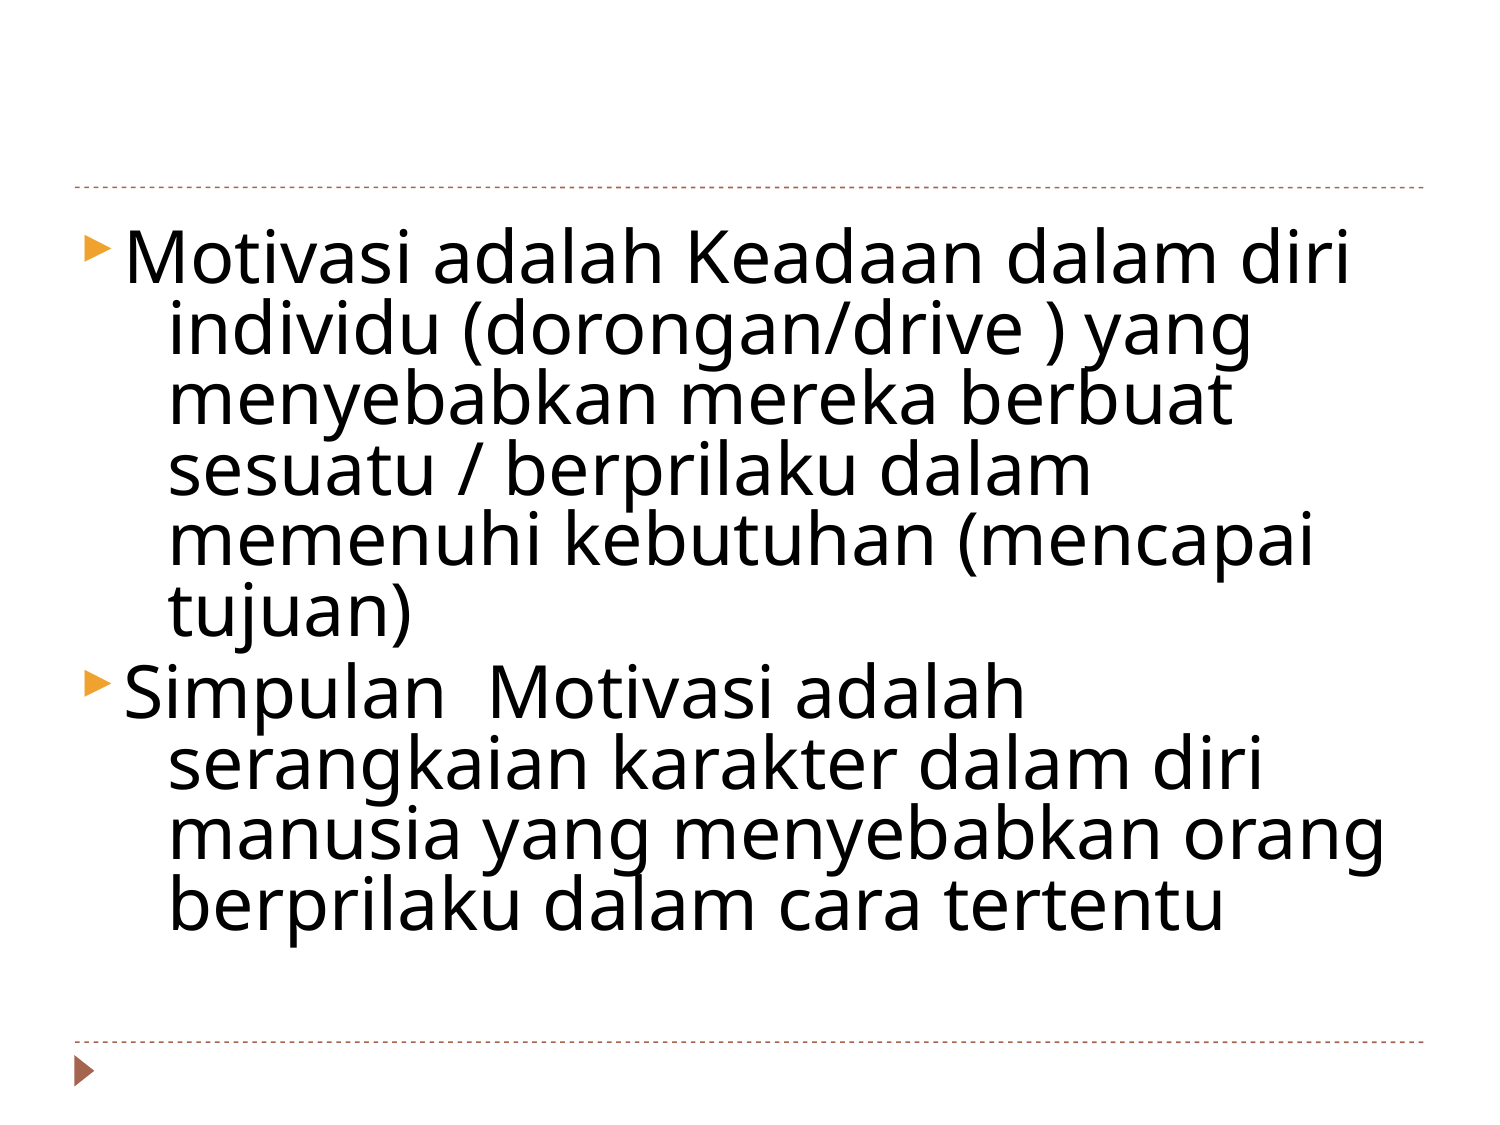

# Motivasi adalah Keadaan dalam diri individu (dorongan/drive ) yang menyebabkan mereka berbuat sesuatu / berprilaku dalam memenuhi kebutuhan (mencapai tujuan)
Simpulan Motivasi adalah serangkaian karakter dalam diri manusia yang menyebabkan orang berprilaku dalam cara tertentu